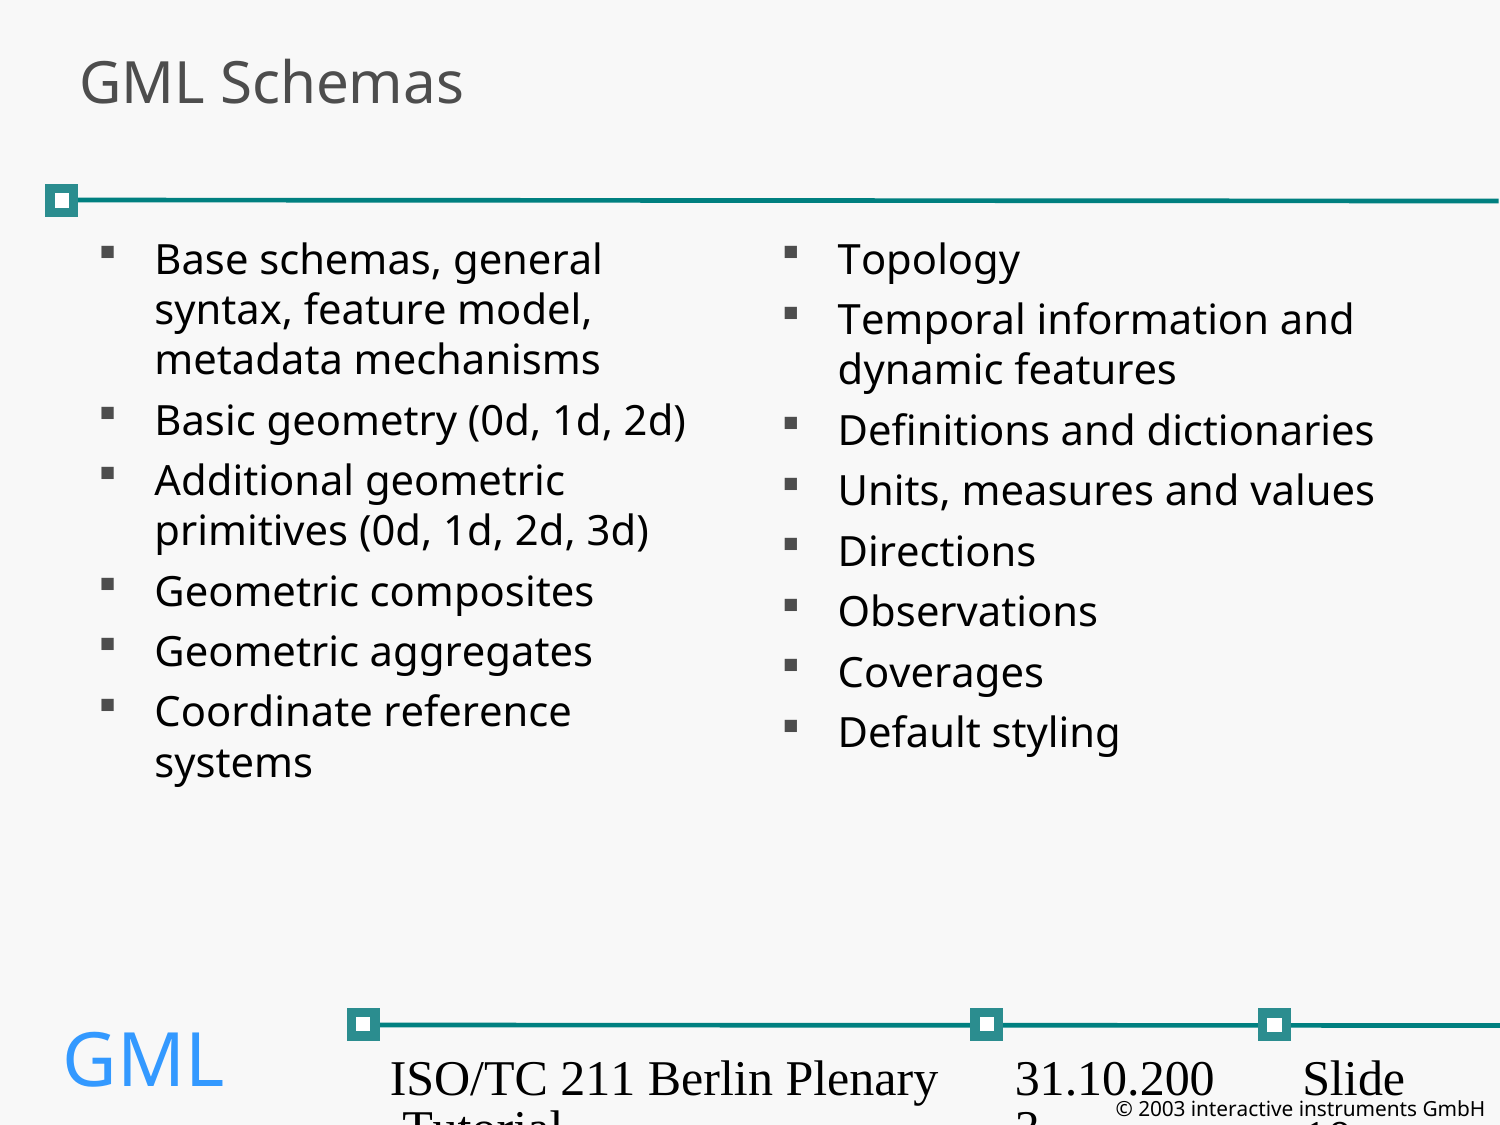

# GML Schemas
Base schemas, general syntax, feature model, metadata mechanisms
Basic geometry (0d, 1d, 2d)
Additional geometric primitives (0d, 1d, 2d, 3d)
Geometric composites
Geometric aggregates
Coordinate reference systems
Topology
Temporal information and dynamic features
Definitions and dictionaries
Units, measures and values
Directions
Observations
Coverages
Default styling
ISO/TC 211 Berlin Plenary Tutorial
31.10.2003
10